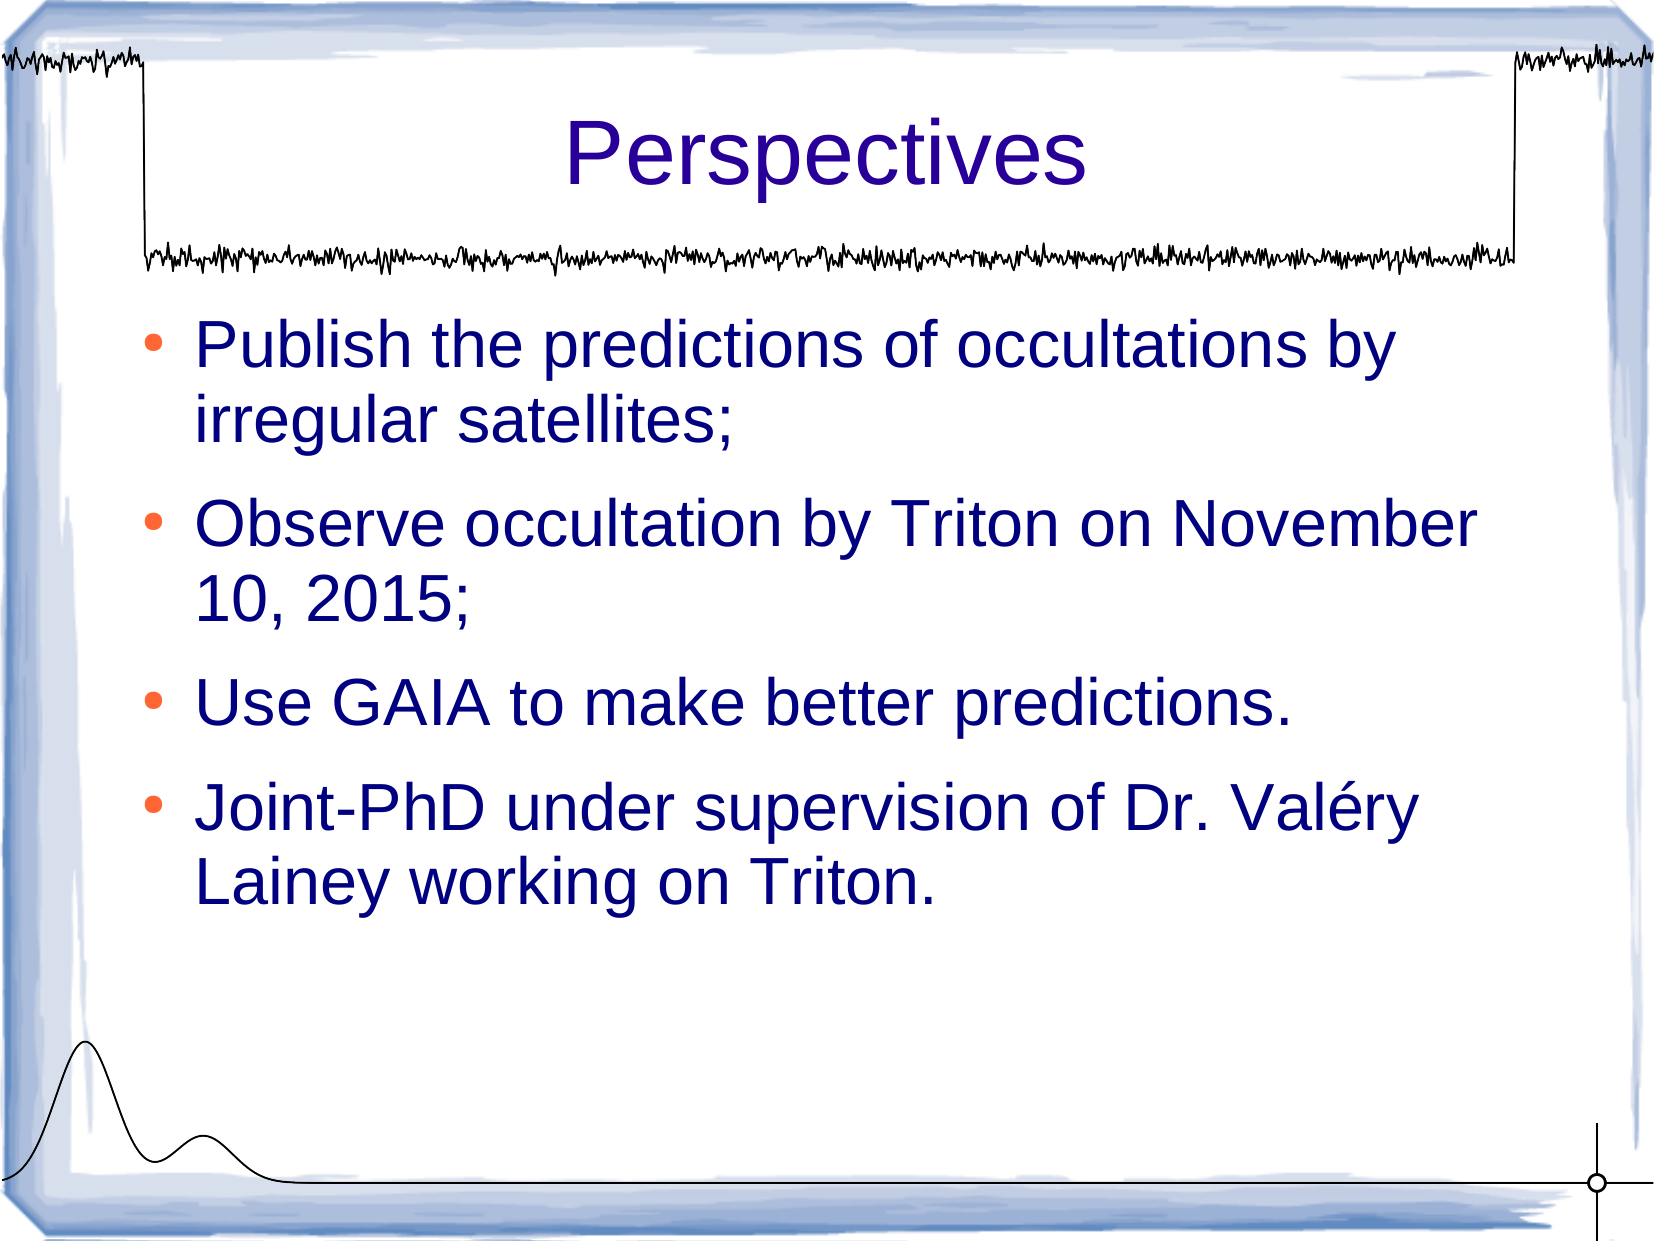

# Perspectives
Publish the predictions of occultations by irregular satellites;
Observe occultation by Triton on November 10, 2015;
Use GAIA to make better predictions.
Joint-PhD under supervision of Dr. Valéry Lainey working on Triton.